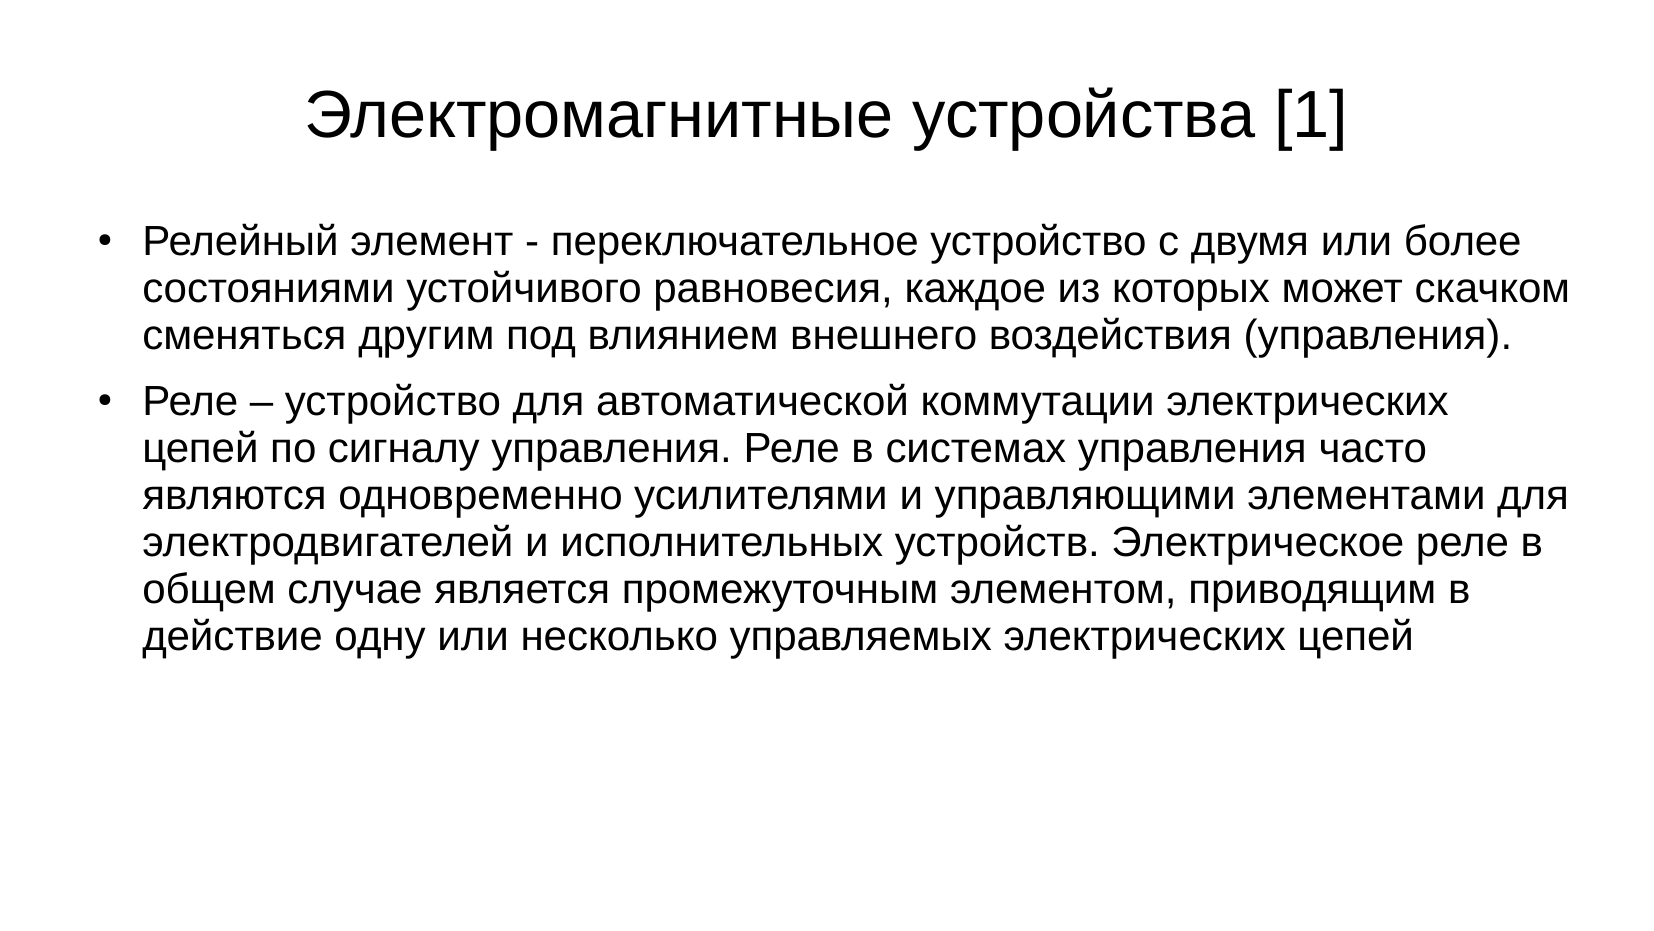

# Электромагнитные устройства [1]
Релейный элемент - переключательное устройство с двумя или более состояниями устойчивого равновесия, каждое из которых может скачком сменяться другим под влиянием внешнего воздействия (управления).
Реле – устройство для автоматической коммутации электрических цепей по сигналу управления. Реле в системах управления часто являются одновременно усилителями и управляющими элементами для электродвигателей и исполнительных устройств. Электрическое реле в общем случае является промежуточным элементом, приводящим в действие одну или несколько управляемых электрических цепей